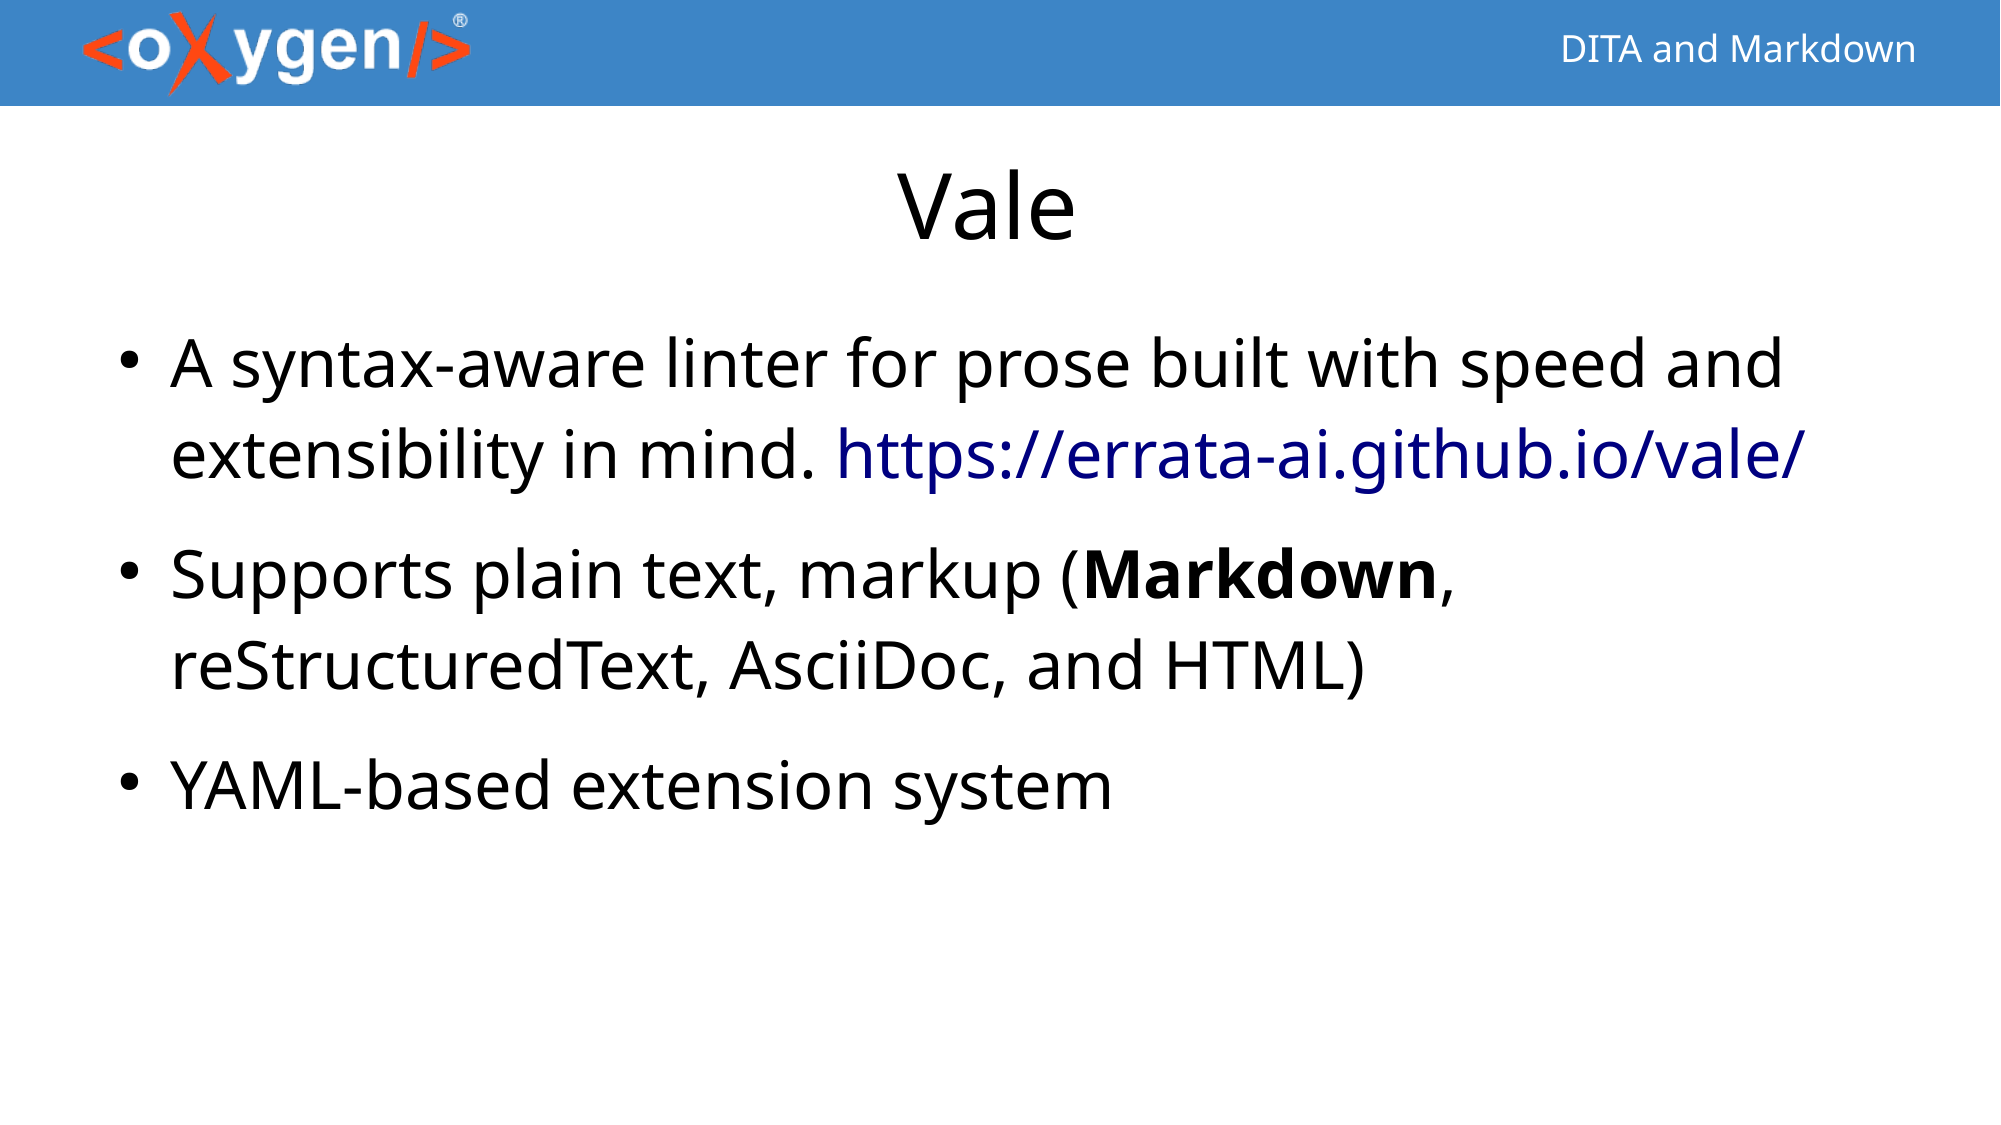

# Vale
A syntax-aware linter for prose built with speed and extensibility in mind. https://errata-ai.github.io/vale/
Supports plain text, markup (Markdown, reStructuredText, AsciiDoc, and HTML)
YAML-based extension system